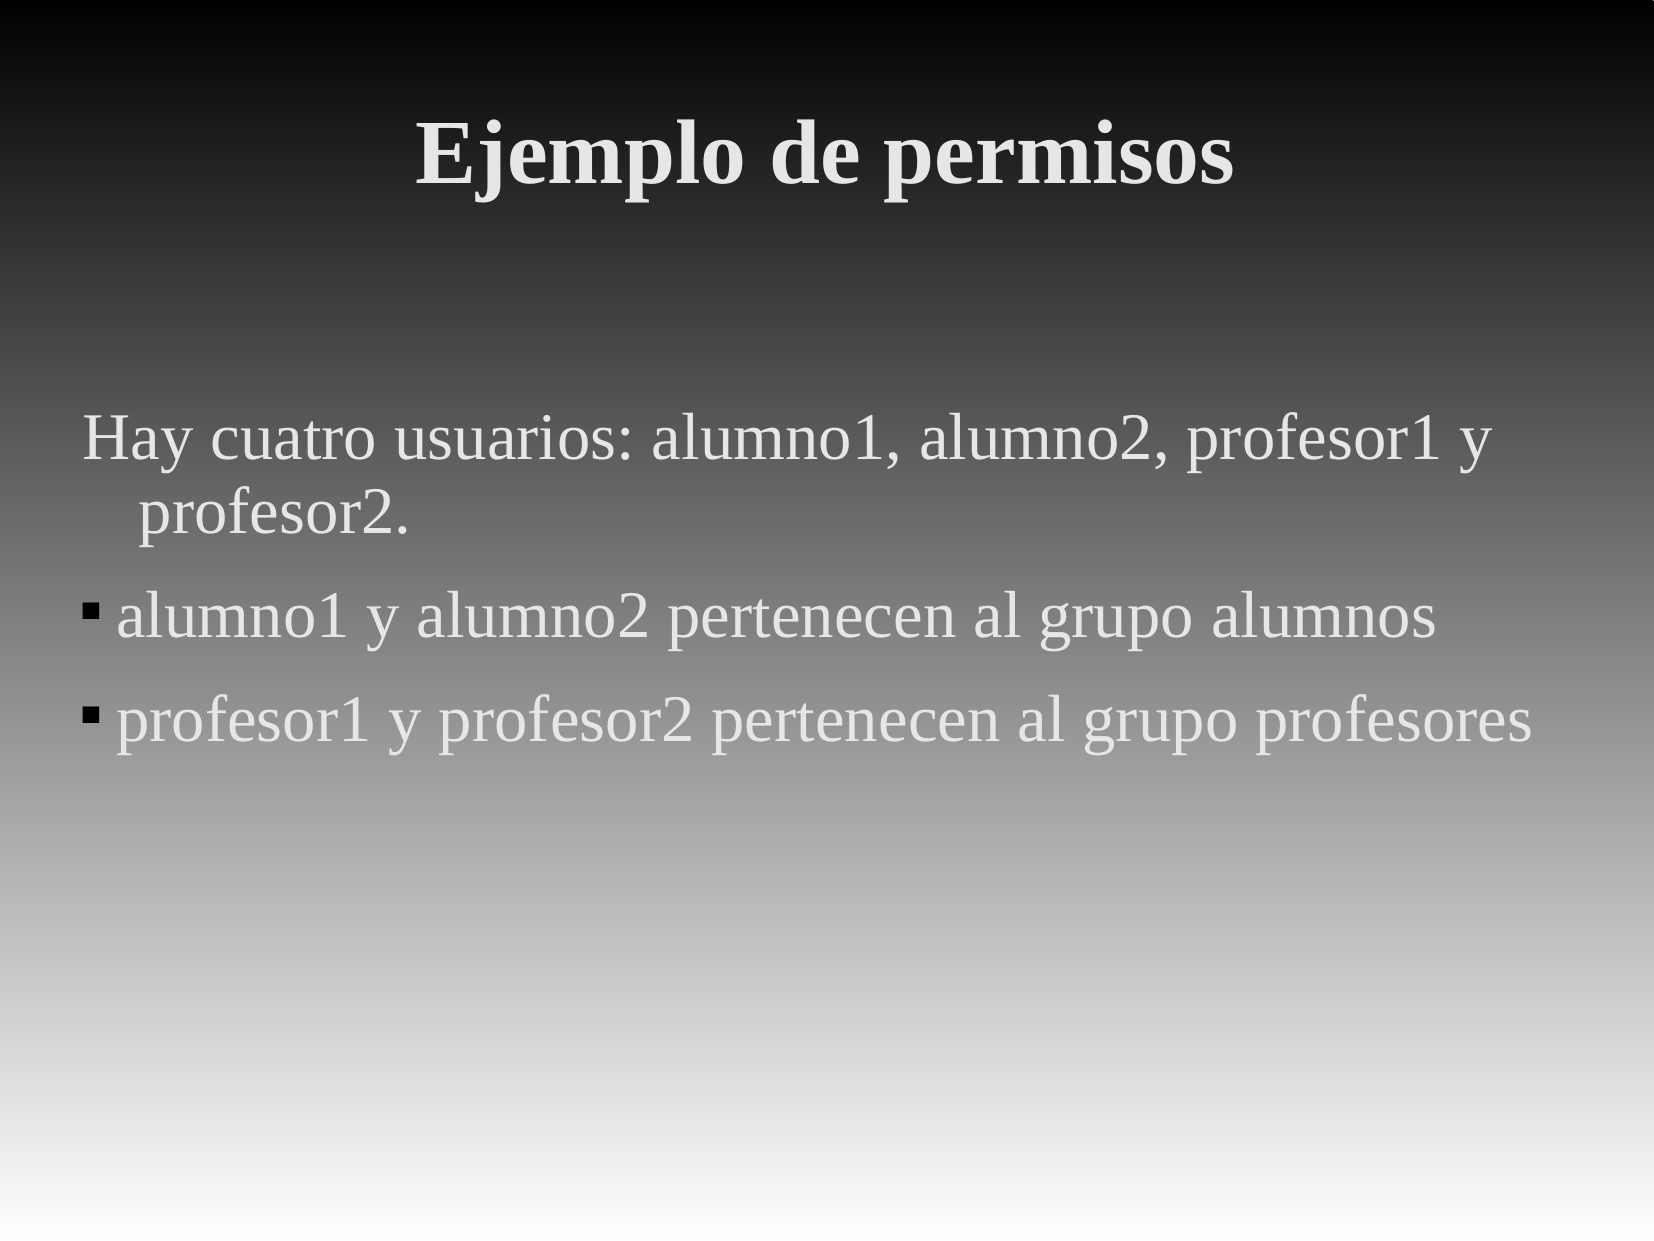

# Ejemplo de permisos
Hay cuatro usuarios: alumno1, alumno2, profesor1 y profesor2.
 alumno1 y alumno2 pertenecen al grupo alumnos
 profesor1 y profesor2 pertenecen al grupo profesores